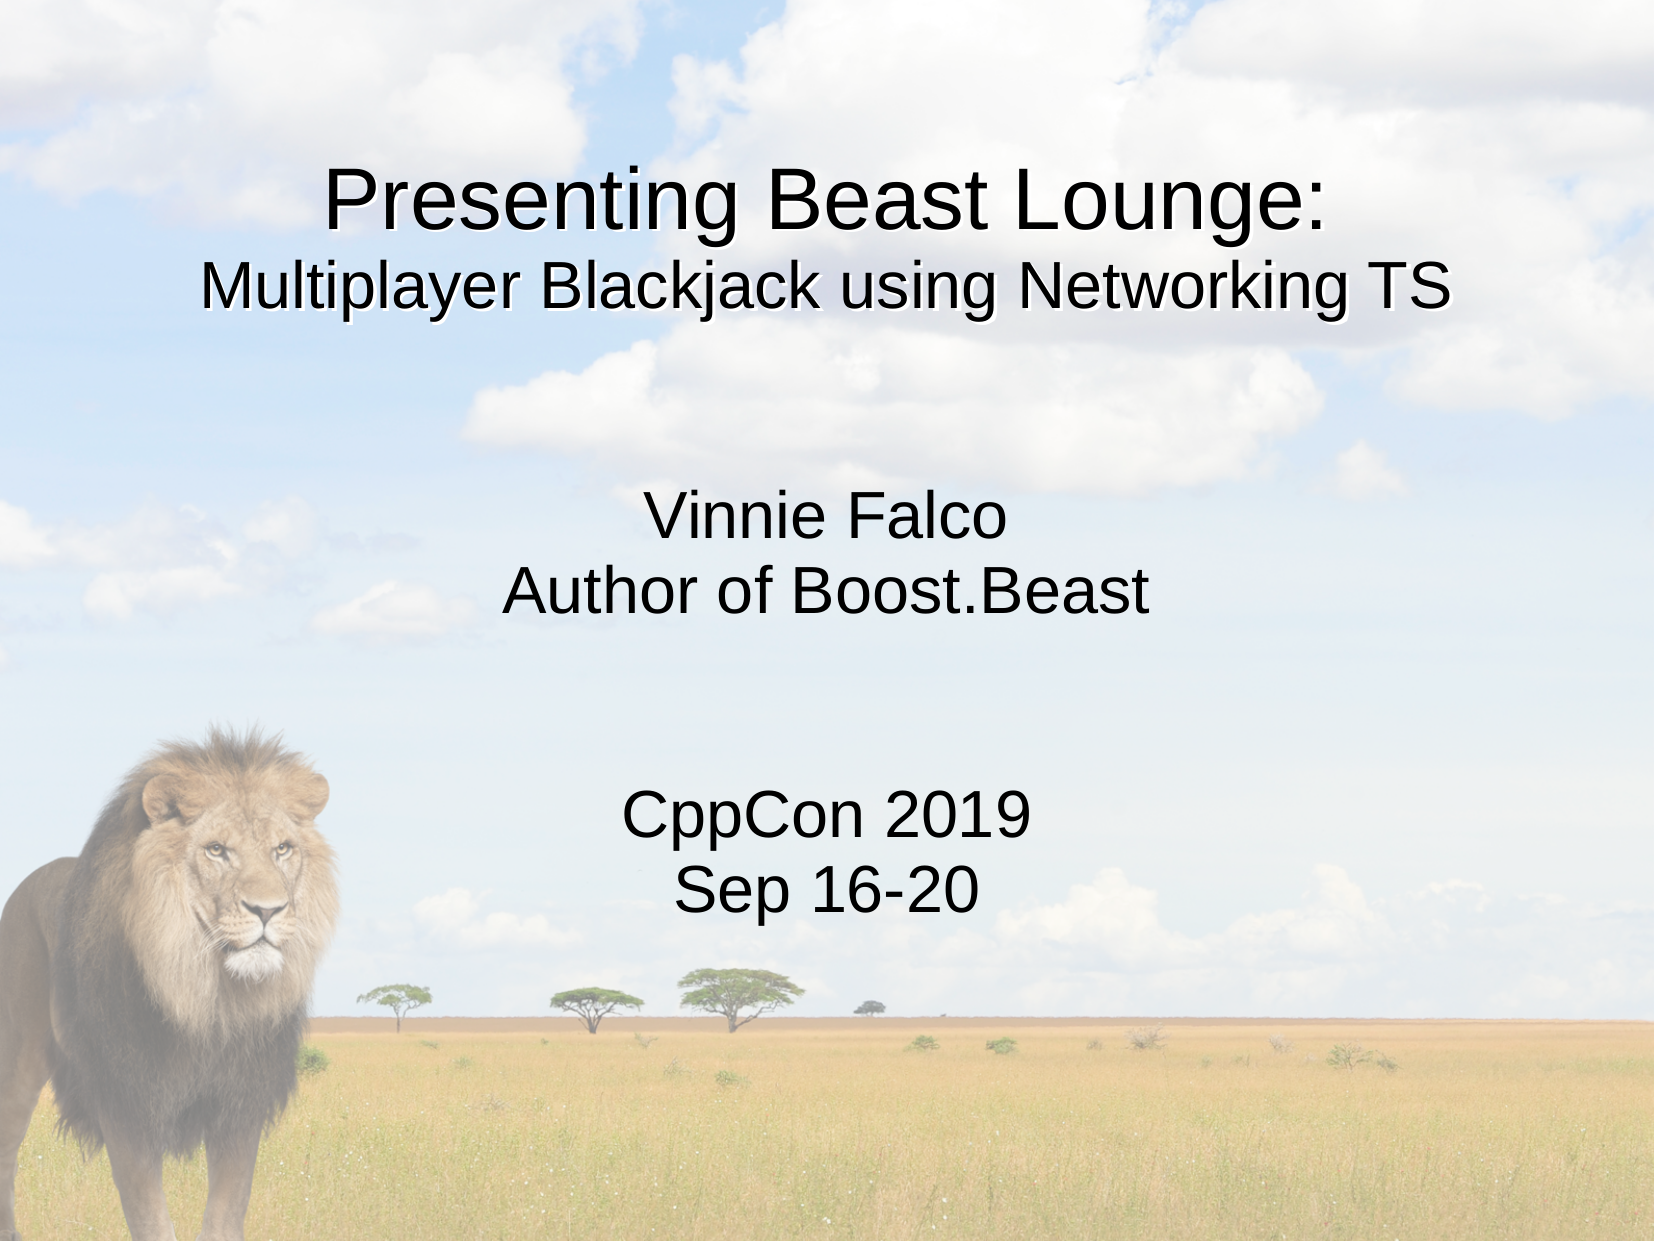

# Presenting Beast Lounge: Multiplayer Blackjack using Networking TS
Vinnie Falco
Author of Boost.Beast
CppCon 2019
Sep 16-20
1